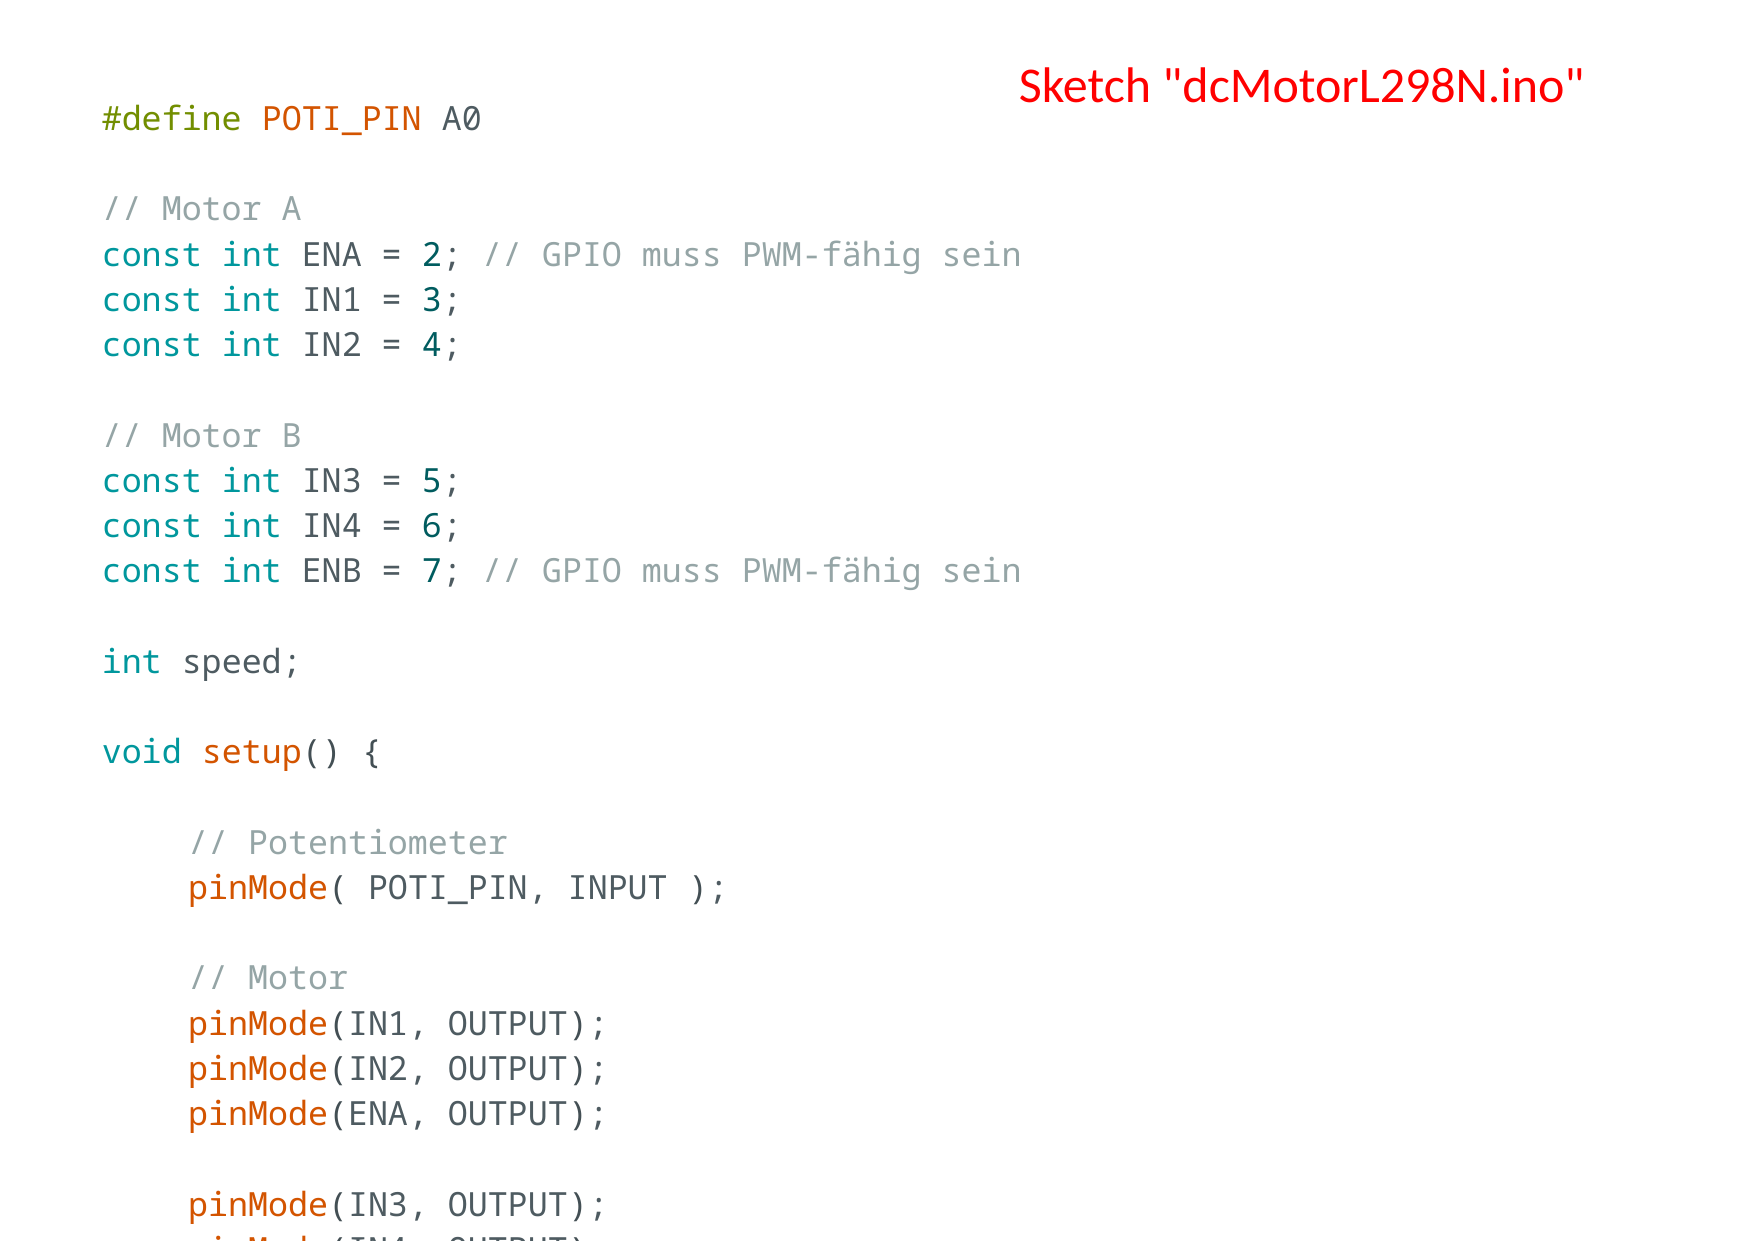

Sketch "dcMotorL298N.ino"
#define POTI_PIN A0
// Motor A
const int ENA = 2; // GPIO muss PWM-fähig sein
const int IN1 = 3;
const int IN2 = 4;
// Motor B
const int IN3 = 5;
const int IN4 = 6;
const int ENB = 7; // GPIO muss PWM-fähig sein
int speed;
void setup() {
	// Potentiometer
	pinMode( POTI_PIN, INPUT );
	// Motor
	pinMode(IN1, OUTPUT);
	pinMode(IN2, OUTPUT);
	pinMode(ENA, OUTPUT);
	pinMode(IN3, OUTPUT);
	pinMode(IN4, OUTPUT);
	pinMode(ENB, OUTPUT);
}